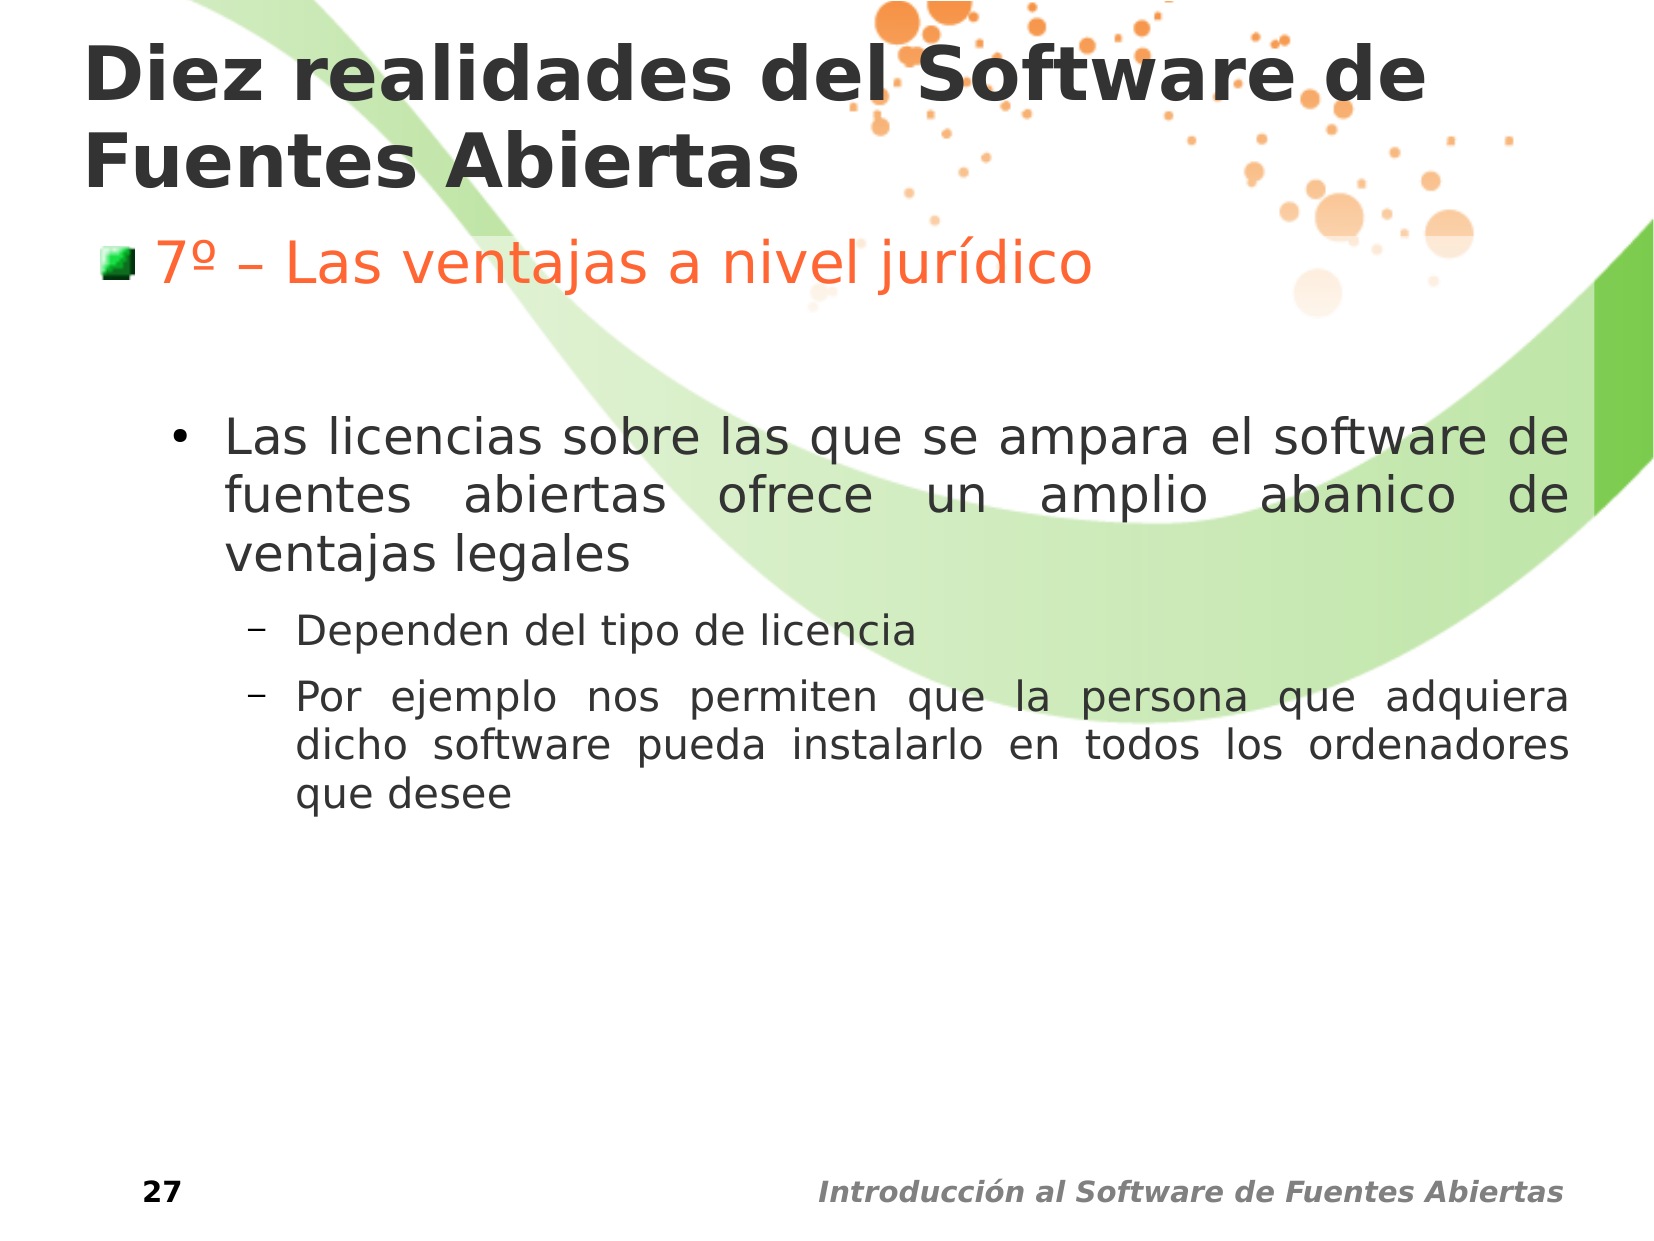

# Diez realidades del Software de Fuentes Abiertas
7º – Las ventajas a nivel jurídico
Las licencias sobre las que se ampara el software de fuentes abiertas ofrece un amplio abanico de ventajas legales
Dependen del tipo de licencia
Por ejemplo nos permiten que la persona que adquiera dicho software pueda instalarlo en todos los ordenadores que desee